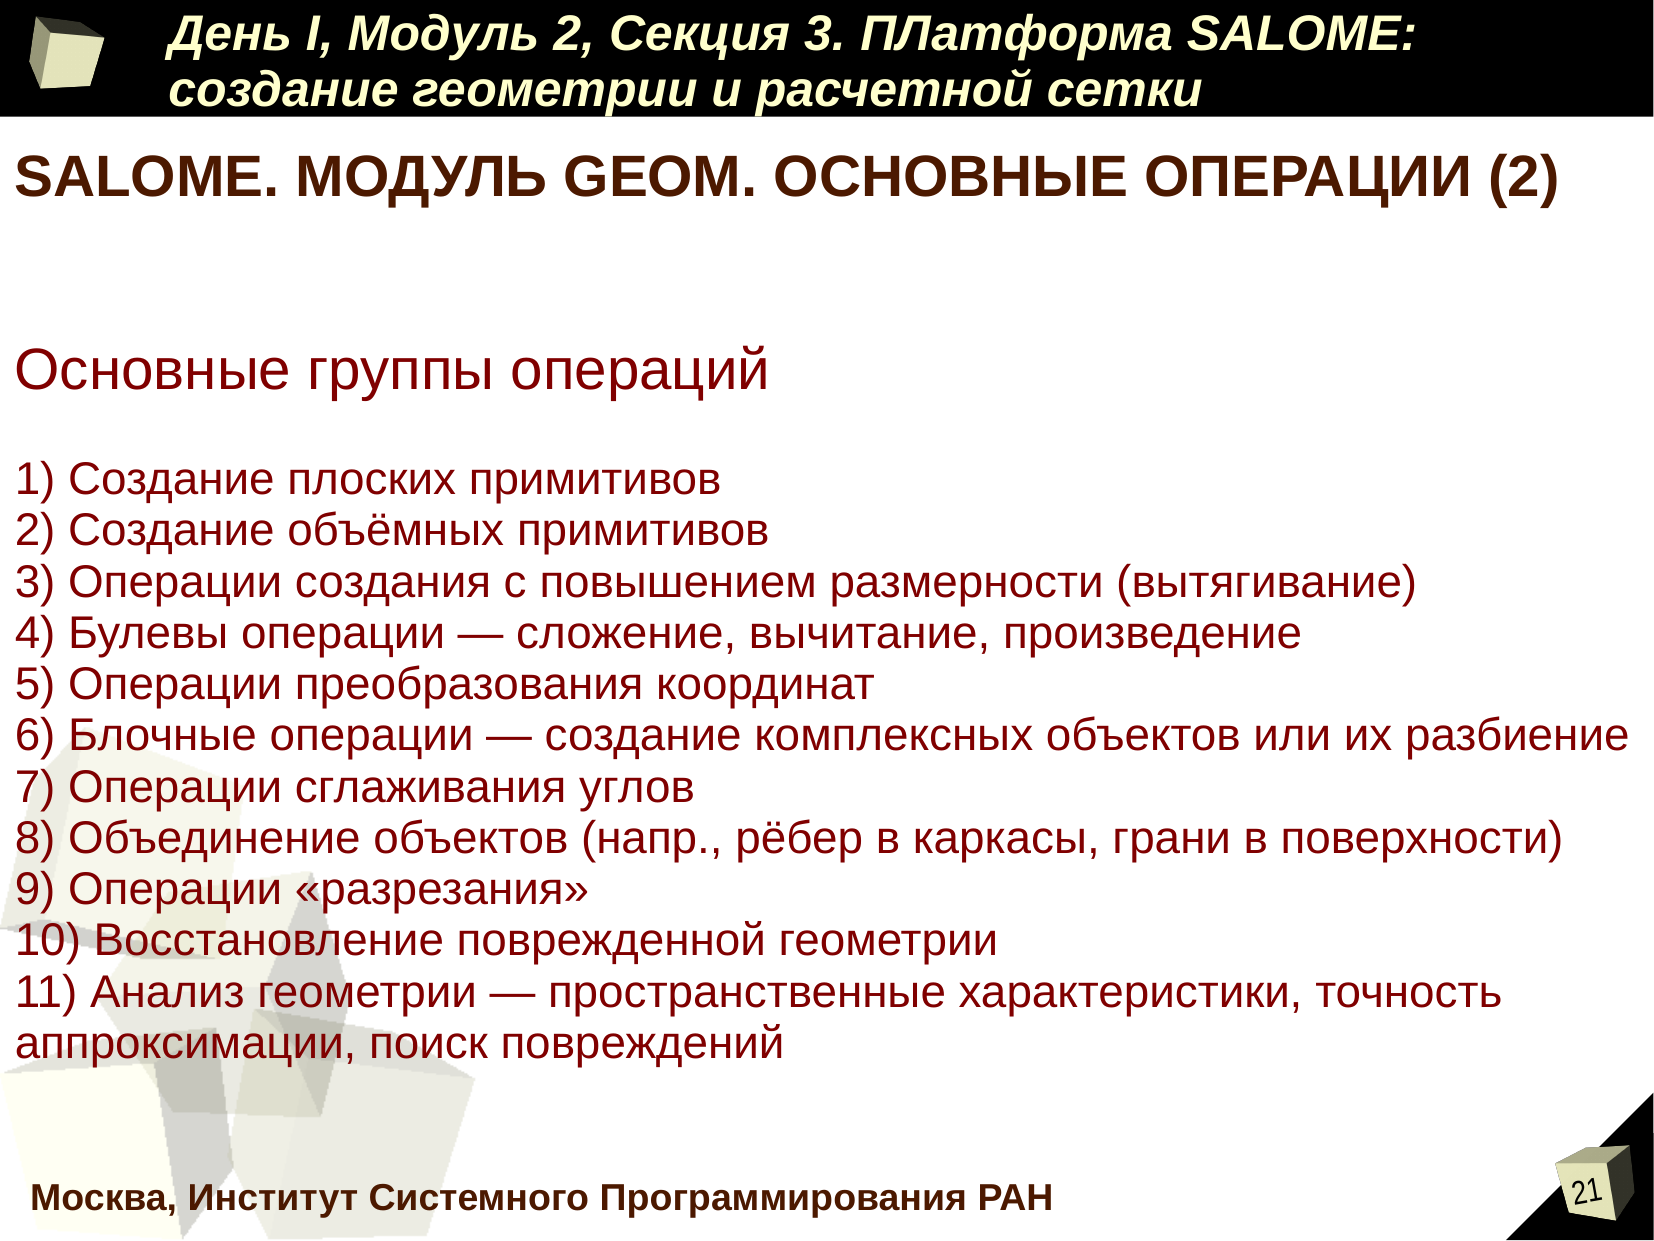

SALOME. МОДУЛЬ GEOM. ОСНОВНЫЕ ОПЕРАЦИИ (2)
Основные группы операций
1) Создание плоских примитивов
2) Создание объёмных примитивов
3) Операции создания с повышением размерности (вытягивание)
4) Булевы операции — сложение, вычитание, произведение
5) Операции преобразования координат
6) Блочные операции — создание комплексных объектов или их разбиение
7) Операции сглаживания углов
8) Объединение объектов (напр., рёбер в каркасы, грани в поверхности)
9) Операции «разрезания»
10) Восстановление поврежденной геометрии
11) Анализ геометрии — пространственные характеристики, точность аппроксимации, поиск повреждений